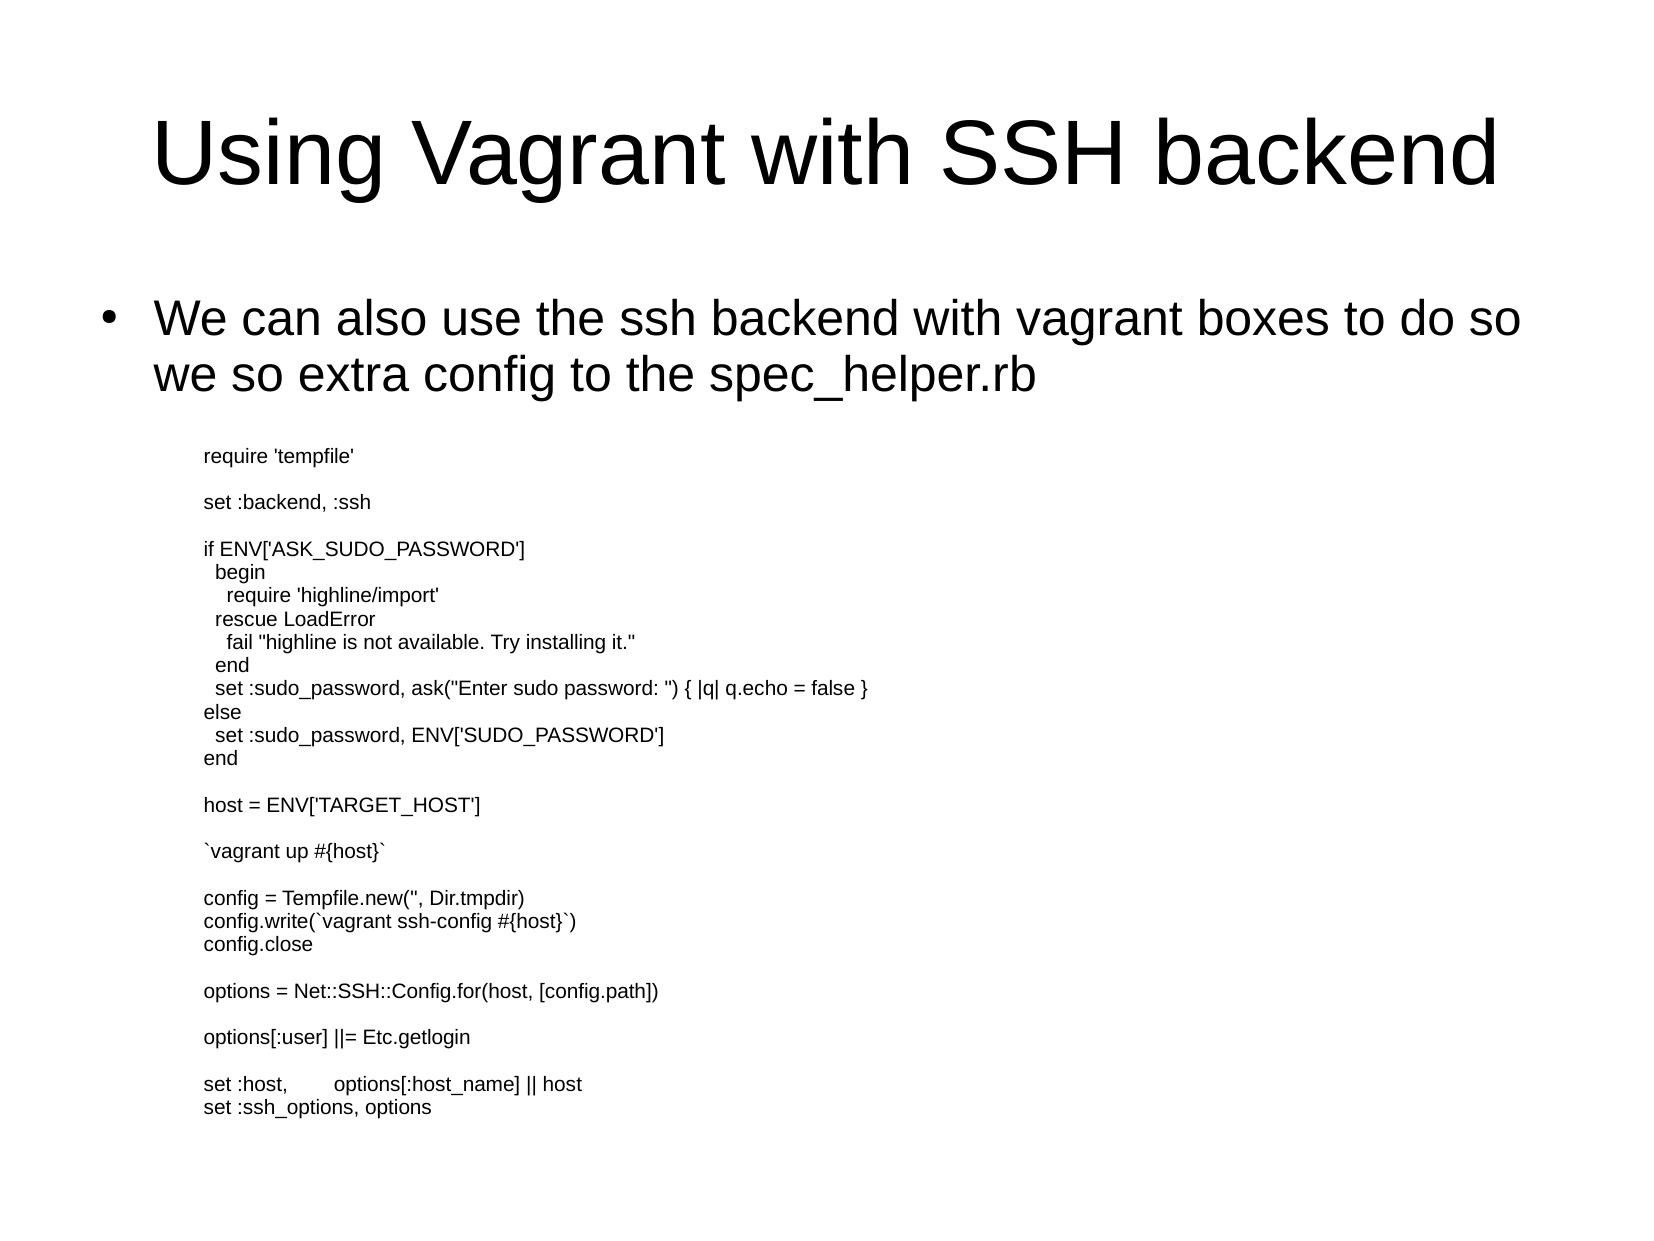

# Using Vagrant with SSH backend
We can also use the ssh backend with vagrant boxes to do so we so extra config to the spec_helper.rb
require 'tempfile'
set :backend, :ssh
if ENV['ASK_SUDO_PASSWORD']
 begin
 require 'highline/import'
 rescue LoadError
 fail "highline is not available. Try installing it."
 end
 set :sudo_password, ask("Enter sudo password: ") { |q| q.echo = false }
else
 set :sudo_password, ENV['SUDO_PASSWORD']
end
host = ENV['TARGET_HOST']
`vagrant up #{host}`
config = Tempfile.new('', Dir.tmpdir)
config.write(`vagrant ssh-config #{host}`)
config.close
options = Net::SSH::Config.for(host, [config.path])
options[:user] ||= Etc.getlogin
set :host, options[:host_name] || host
set :ssh_options, options